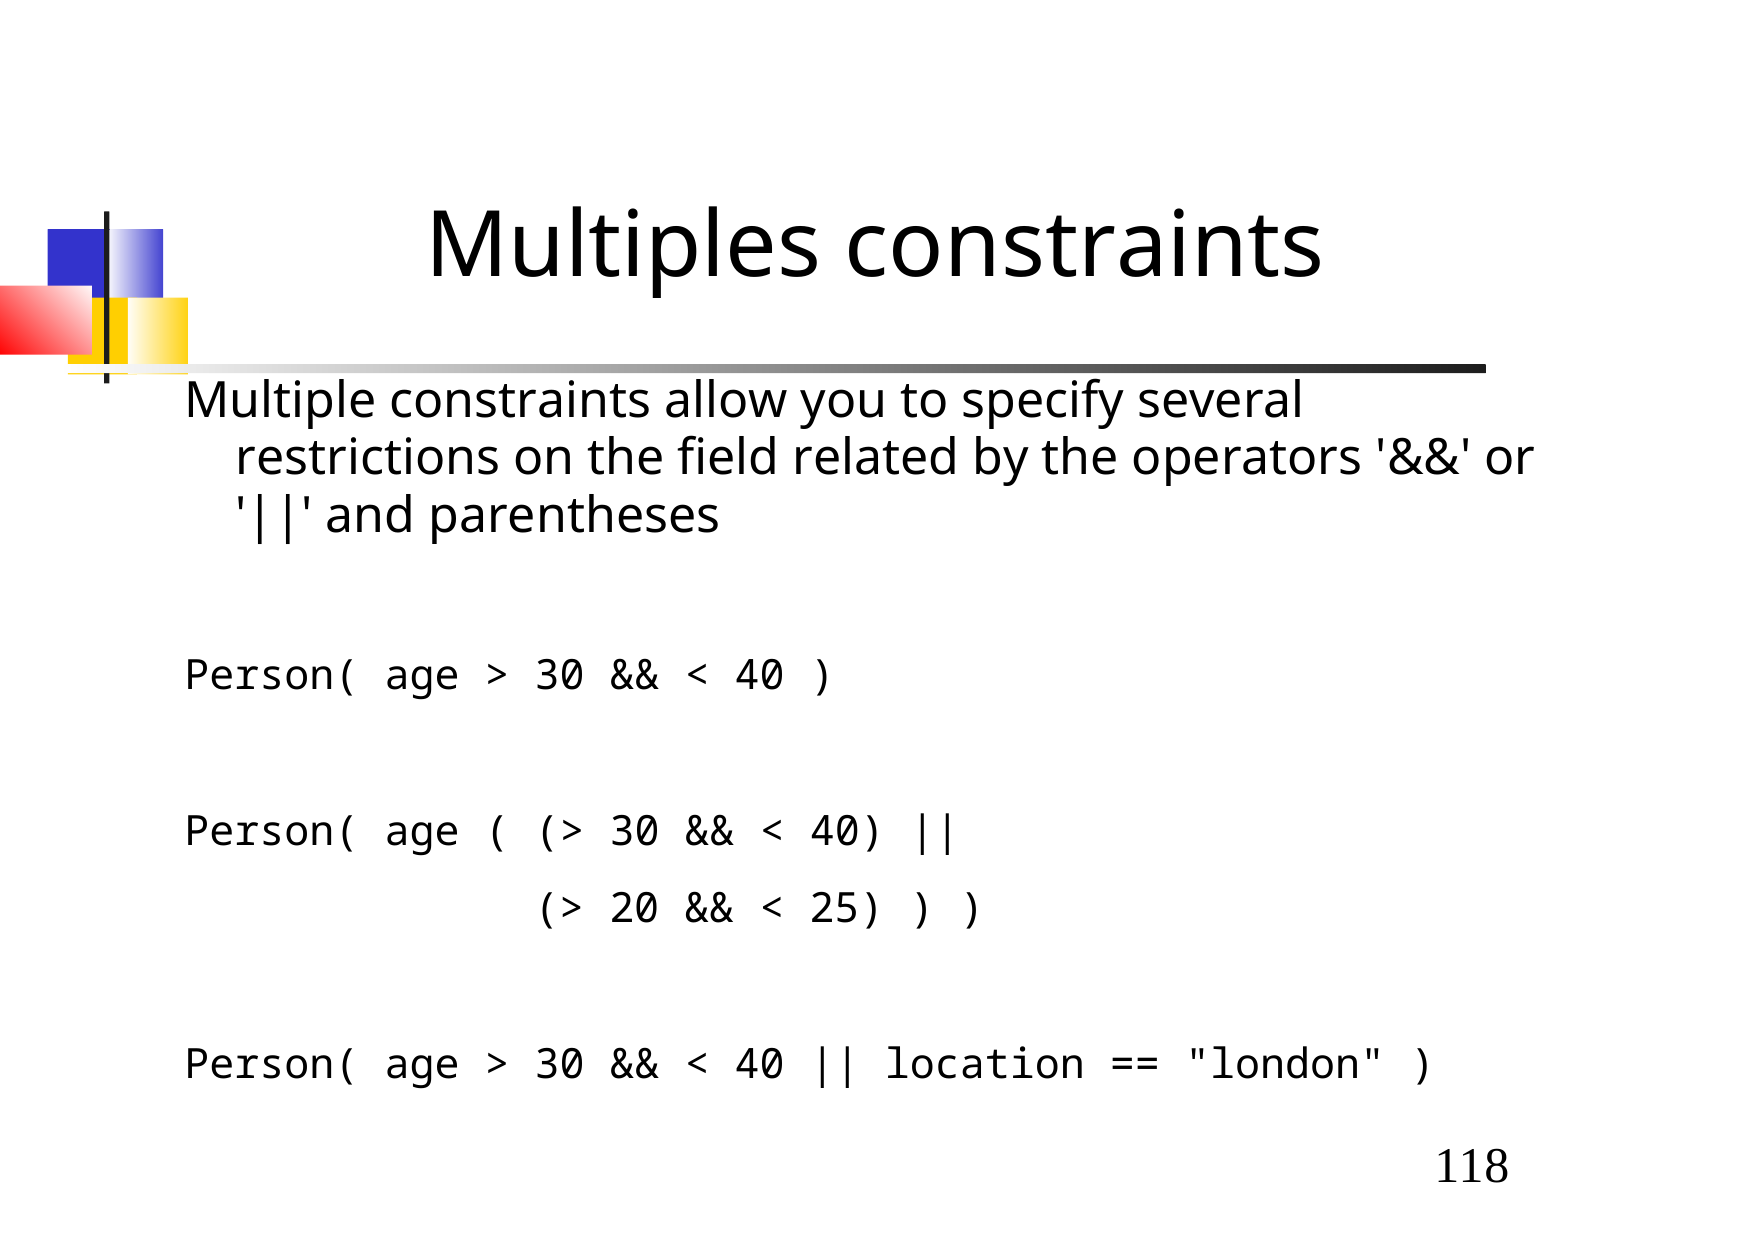

# Multiples constraints
Multiple constraints allow you to specify several restrictions on the field related by the operators '&&' or '||' and parentheses
Person( age > 30 && < 40 )
Person( age ( (> 30 && < 40) ||
 (> 20 && < 25) ) )
Person( age > 30 && < 40 || location == "london" )